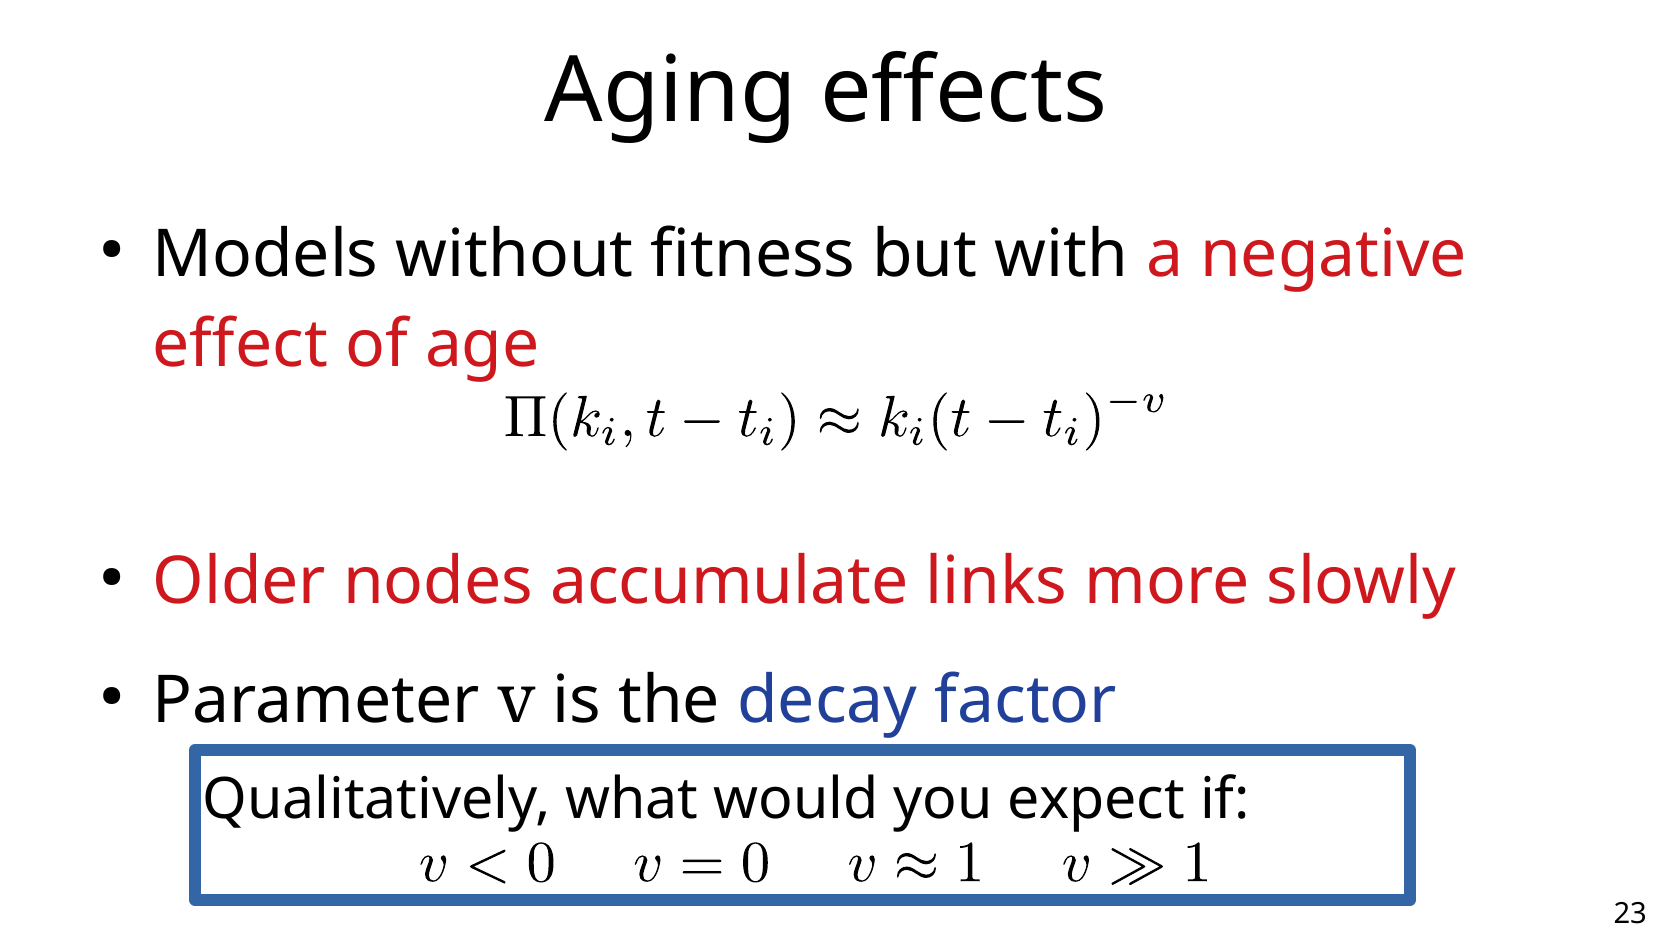

# Aging effects
Models without fitness but with a negative effect of age
Older nodes accumulate links more slowly
Parameter v is the decay factor
Qualitatively, what would you expect if:
23